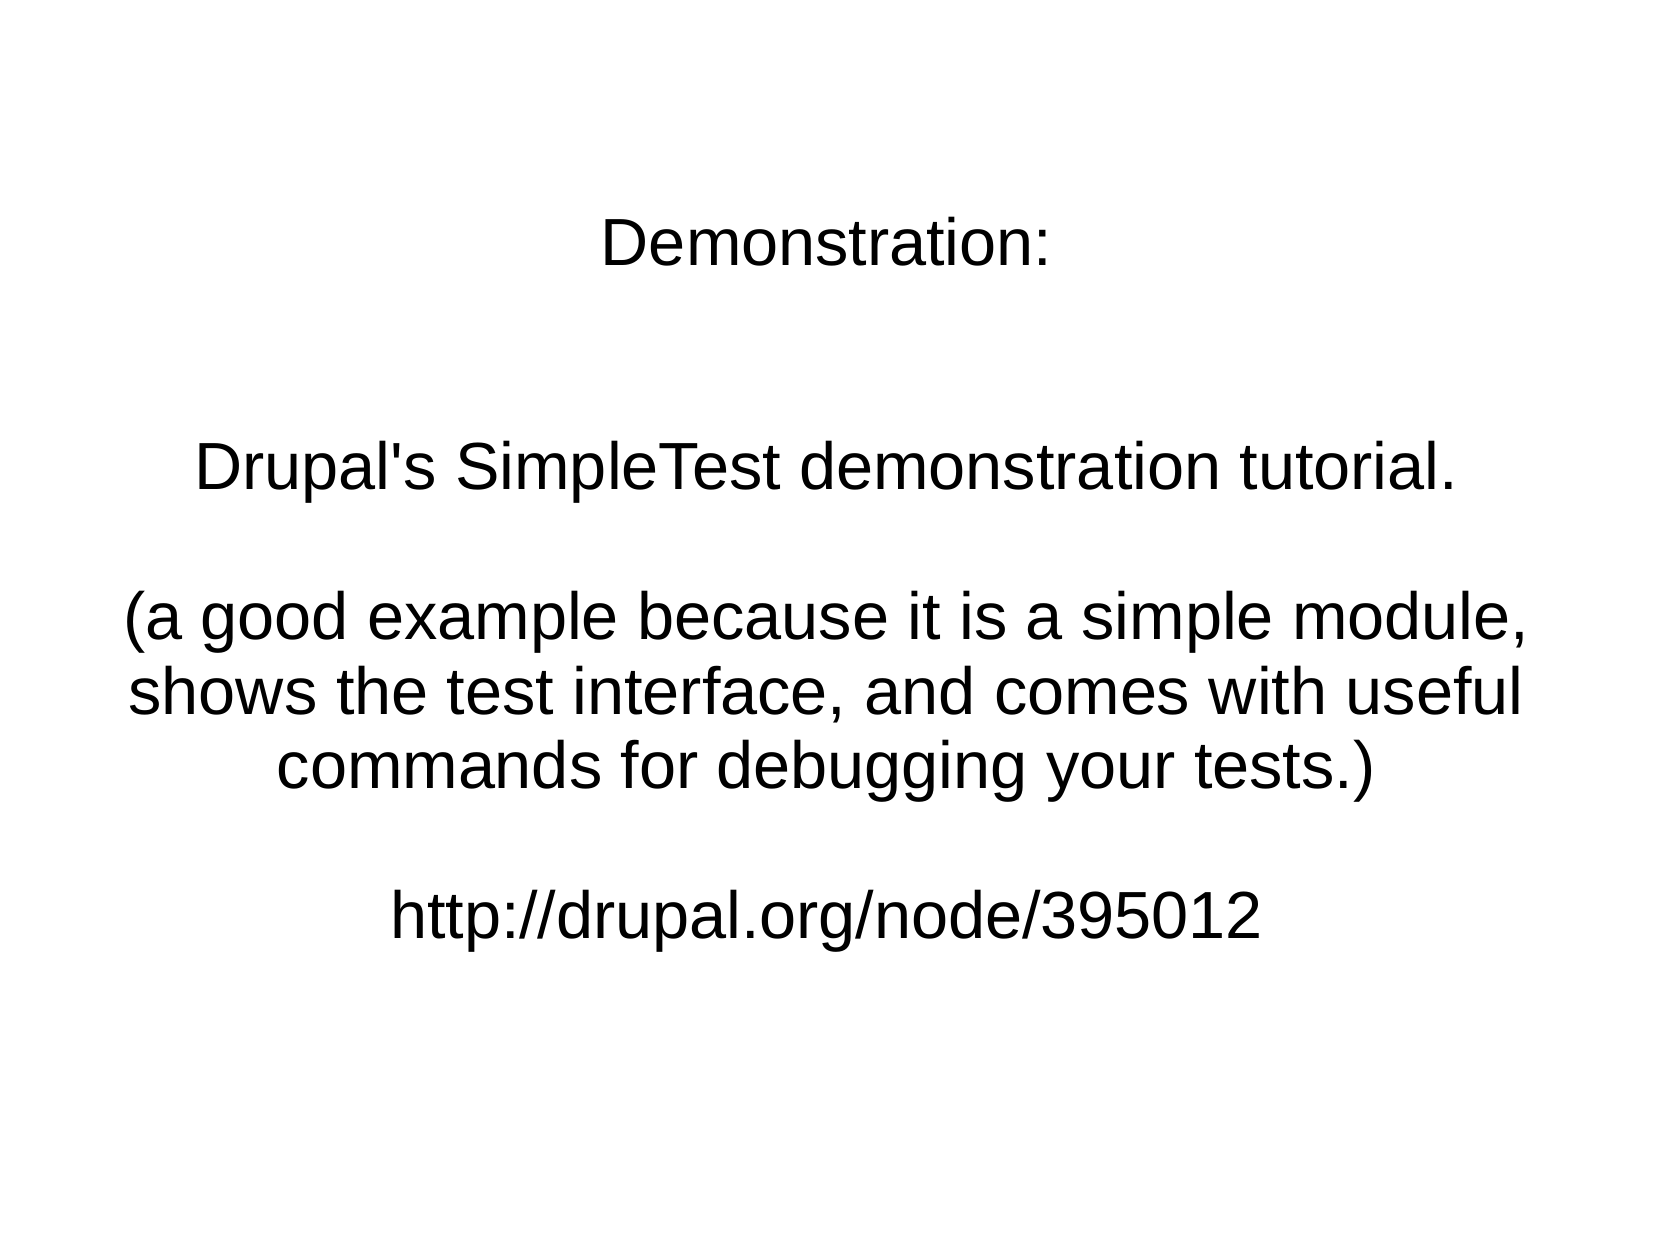

# Demonstration:
Drupal's SimpleTest demonstration tutorial.
(a good example because it is a simple module, shows the test interface, and comes with useful commands for debugging your tests.)
http://drupal.org/node/395012